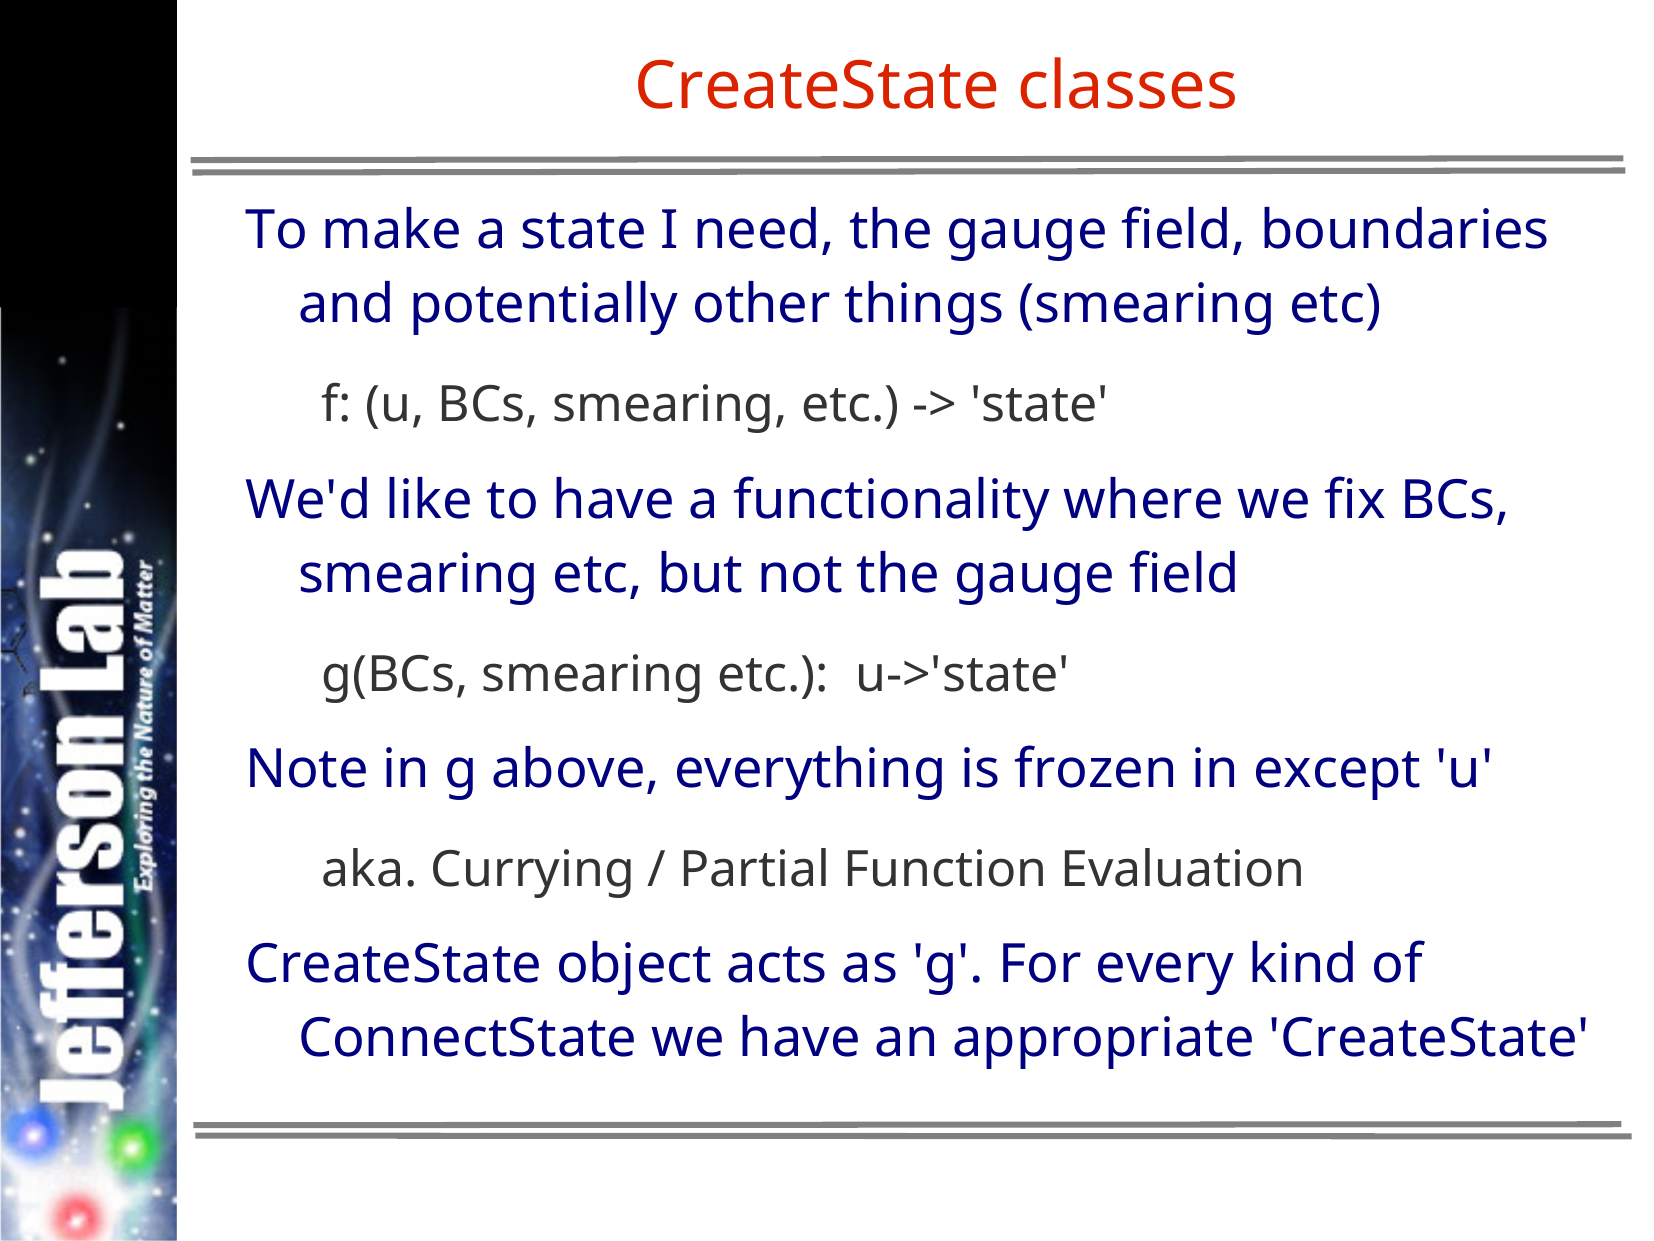

# CreateState classes
To make a state I need, the gauge field, boundaries and potentially other things (smearing etc)
f: (u, BCs, smearing, etc.) -> 'state'
We'd like to have a functionality where we fix BCs, smearing etc, but not the gauge field
g(BCs, smearing etc.): u->'state'
Note in g above, everything is frozen in except 'u'
aka. Currying / Partial Function Evaluation
CreateState object acts as 'g'. For every kind of ConnectState we have an appropriate 'CreateState'